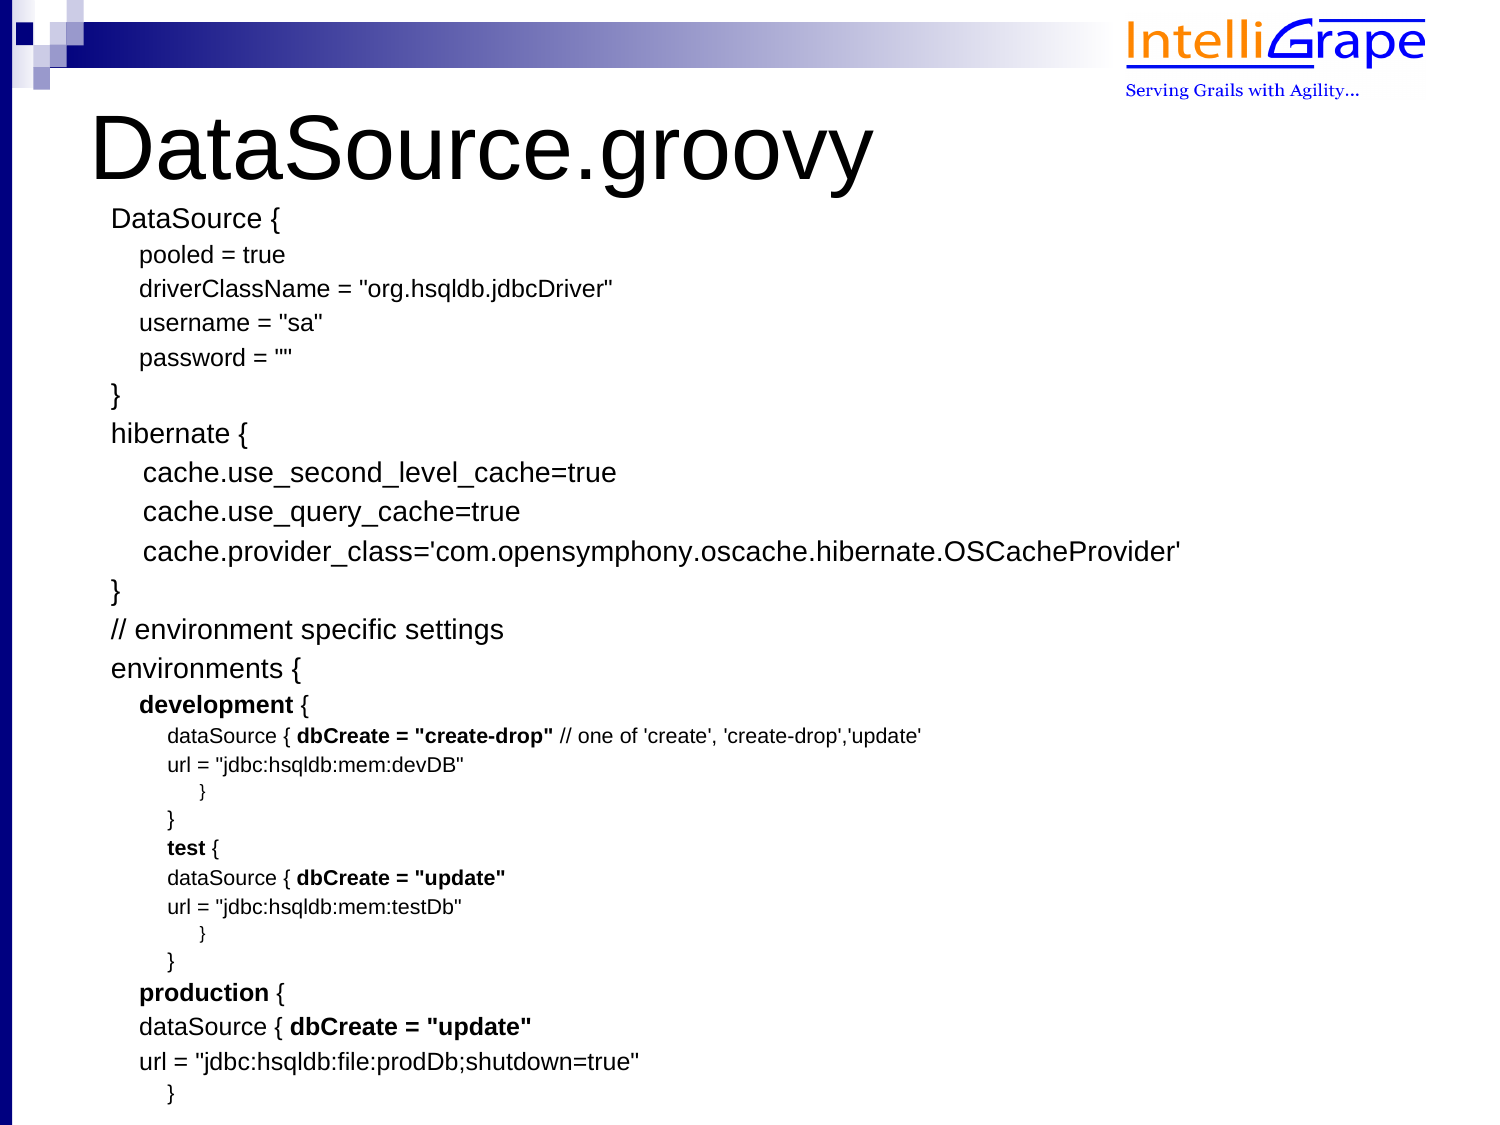

# DataSource.groovy
DataSource {
pooled = true
driverClassName = "org.hsqldb.jdbcDriver"
username = "sa"
password = ""
}
hibernate {
 cache.use_second_level_cache=true
 cache.use_query_cache=true
 cache.provider_class='com.opensymphony.oscache.hibernate.OSCacheProvider'
}
// environment specific settings
environments {
development {
dataSource { dbCreate = "create-drop" // one of 'create', 'create-drop','update'
url = "jdbc:hsqldb:mem:devDB"
}
}
test {
dataSource { dbCreate = "update"
url = "jdbc:hsqldb:mem:testDb"
}
}
production {
dataSource { dbCreate = "update"
url = "jdbc:hsqldb:file:prodDb;shutdown=true"
}